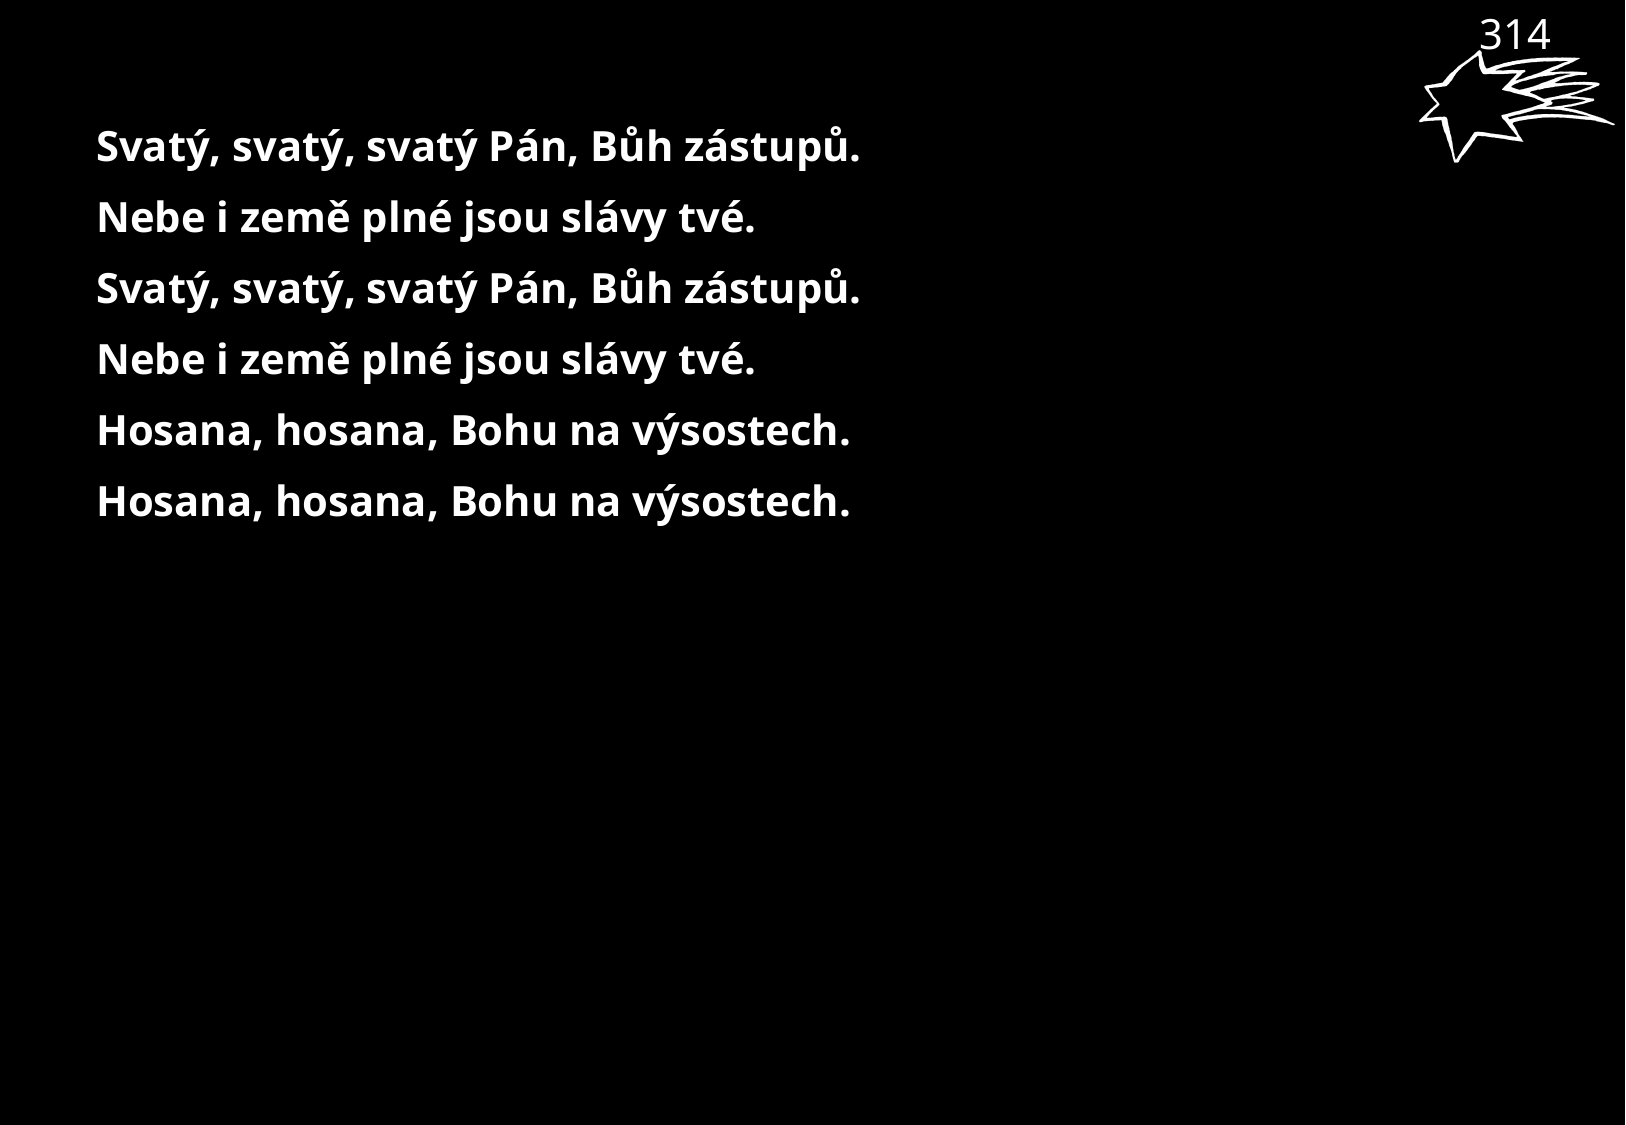

314
# Svatý, svatý, svatý Pán, Bůh zástupů.
Nebe i země plné jsou slávy tvé.
Svatý, svatý, svatý Pán, Bůh zástupů.
Nebe i země plné jsou slávy tvé.
Hosana, hosana, Bohu na výsostech.
Hosana, hosana, Bohu na výsostech.